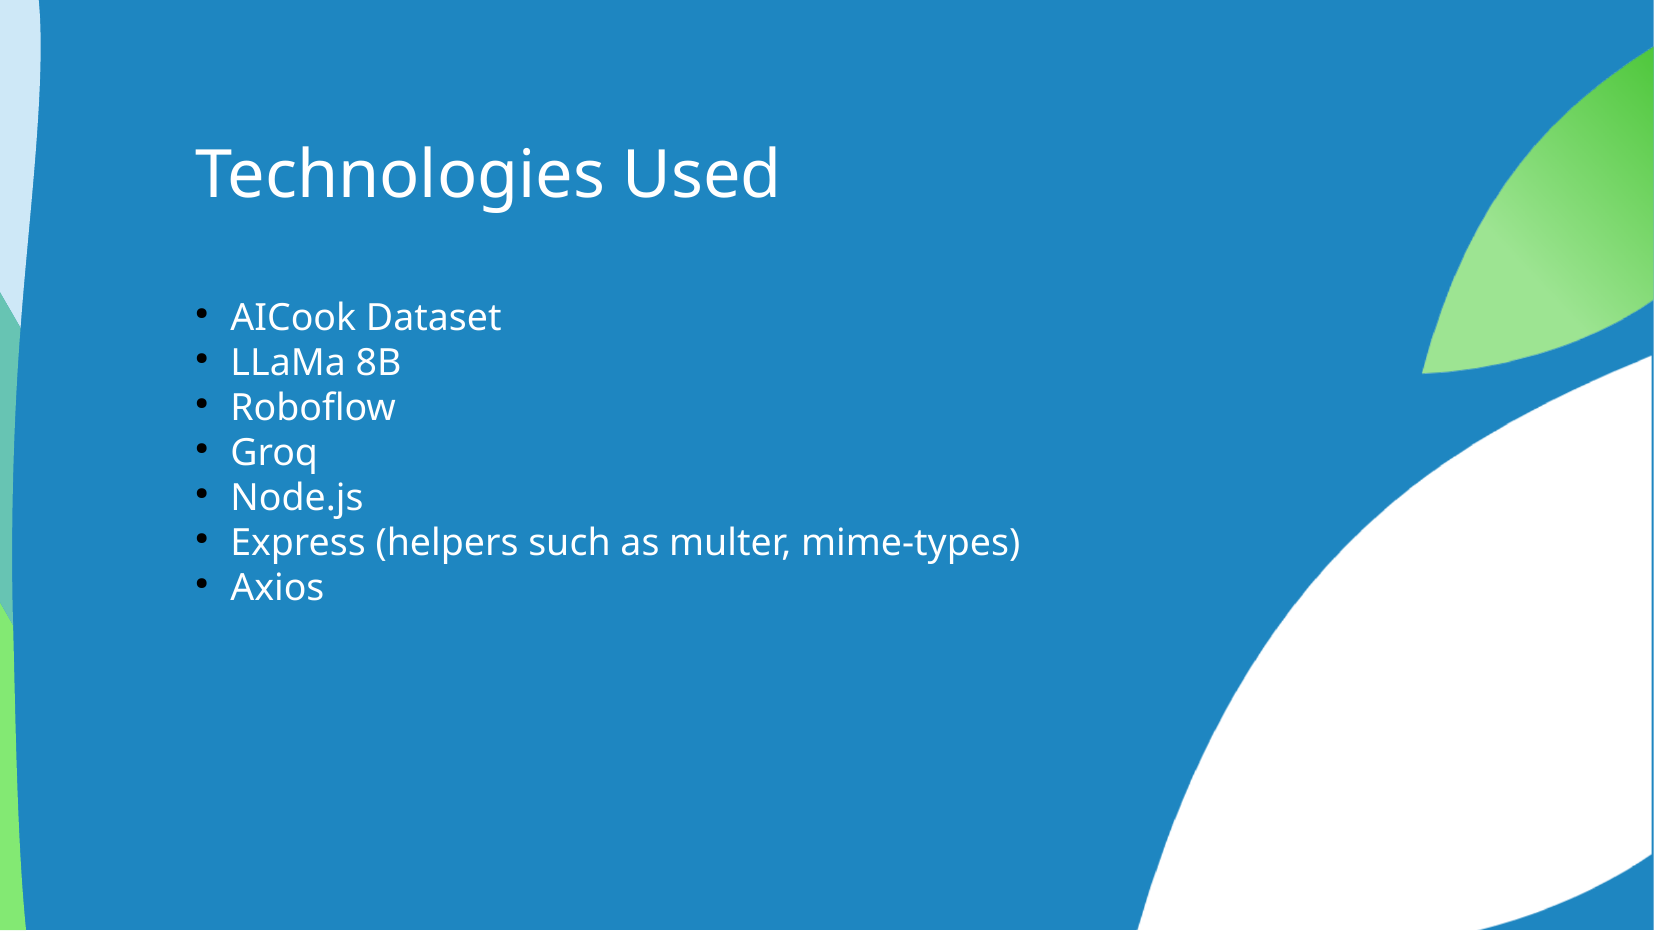

Technologies Used
AICook Dataset
LLaMa 8B
Roboflow
Groq
Node.js
Express (helpers such as multer, mime-types)
Axios